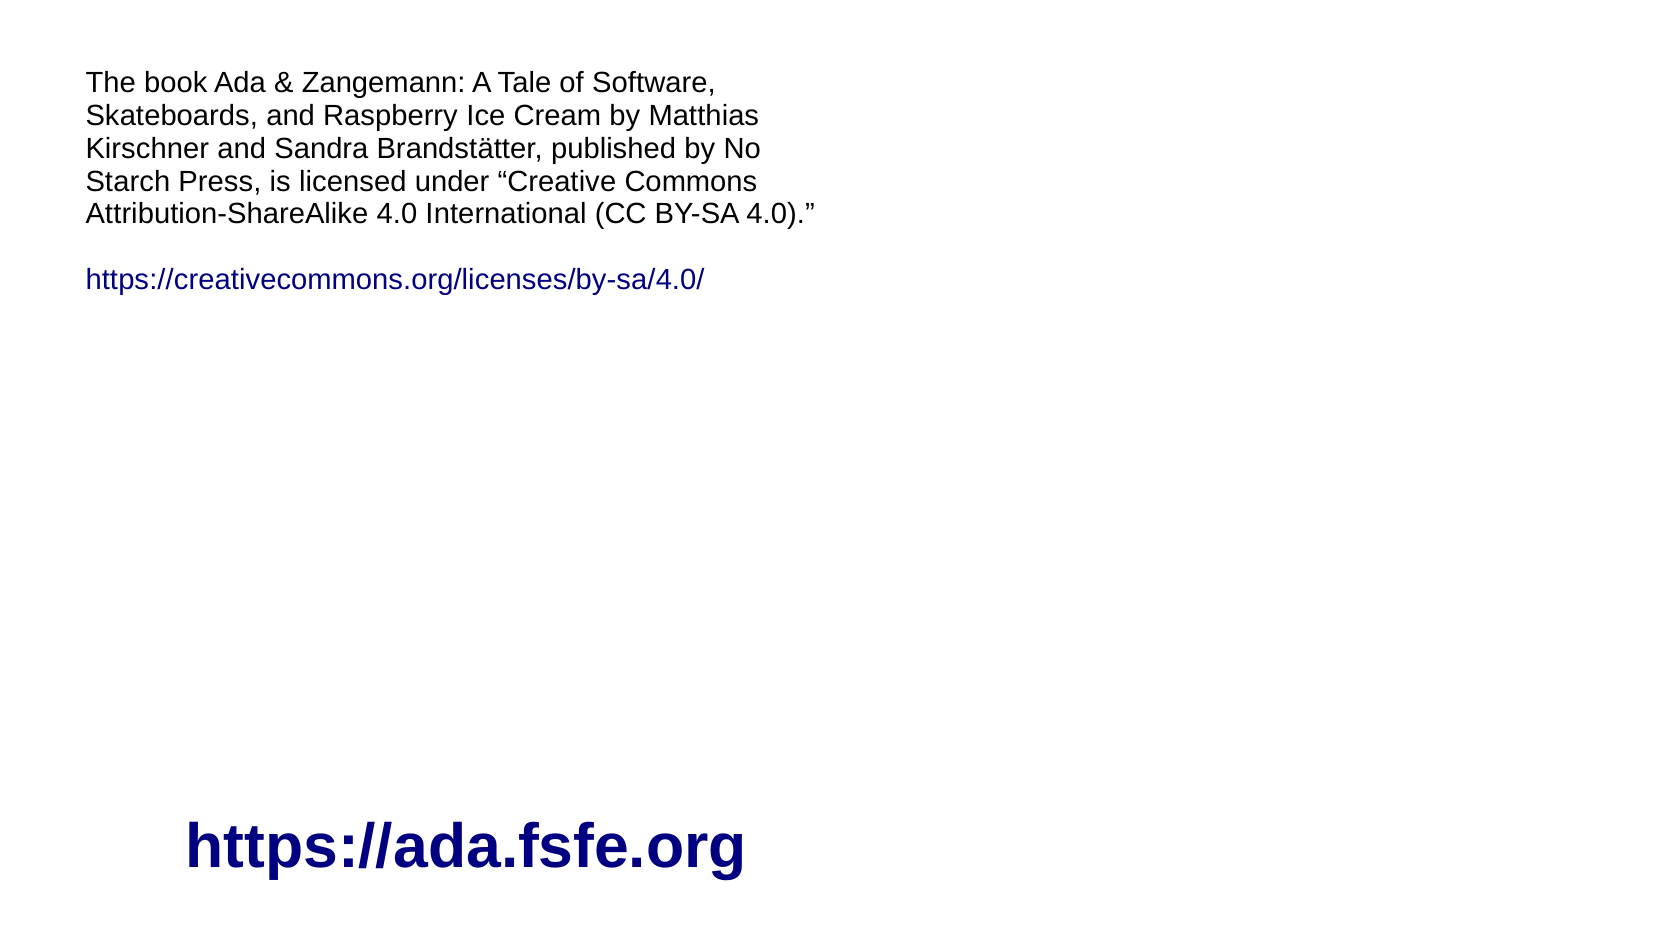

The book Ada & Zangemann: A Tale of Software, Skateboards, and Raspberry Ice Cream by Matthias Kirschner and Sandra Brandstätter, published by No Starch Press, is licensed under “Creative Commons Attribution-ShareAlike 4.0 International (CC BY-SA 4.0).”
https://creativecommons.org/licenses/by-sa/4.0/
https://ada.fsfe.org